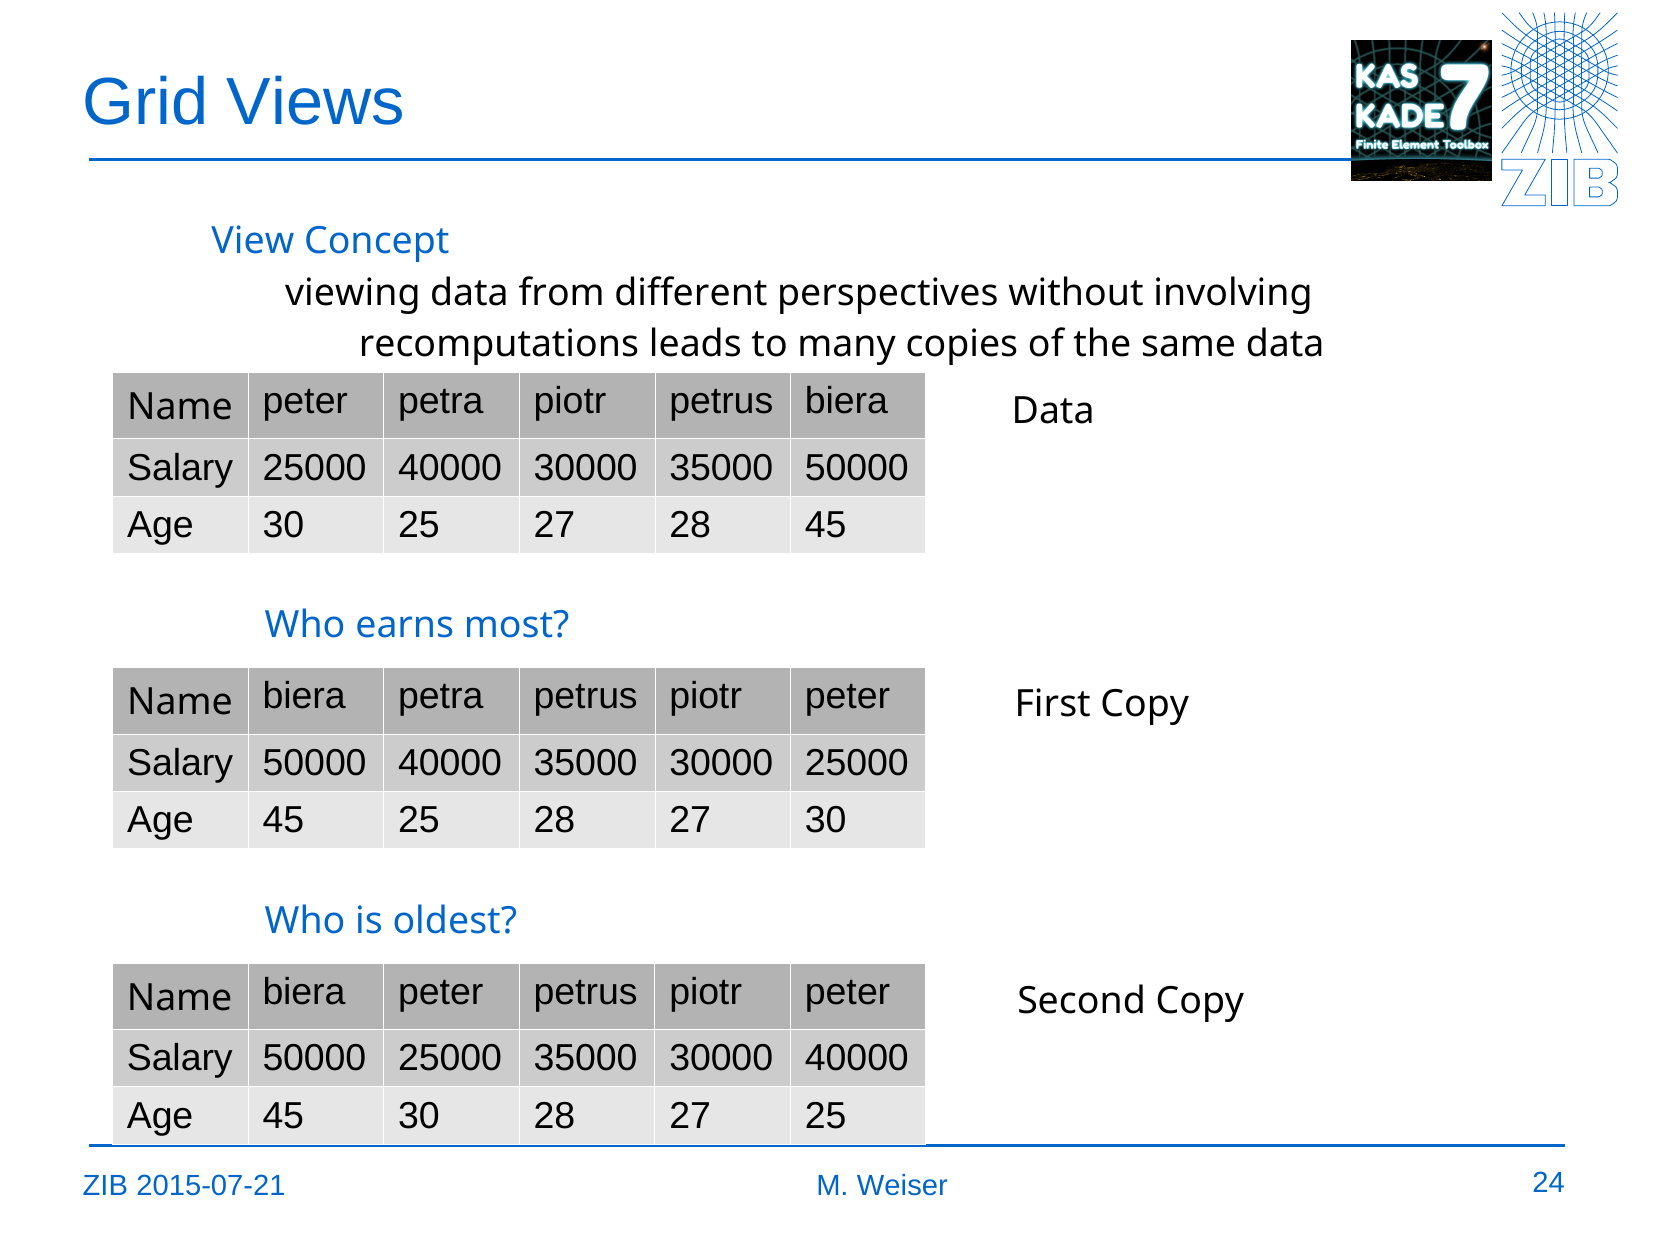

# Grid Views
View Concept
	viewing data from different perspectives without involving 			recomputations leads to many copies of the same data
| Name | peter | petra | piotr | petrus | biera |
| --- | --- | --- | --- | --- | --- |
| Salary | 25000 | 40000 | 30000 | 35000 | 50000 |
| Age | 30 | 25 | 27 | 28 | 45 |
	Data
Who earns most?
| Name | biera | petra | petrus | piotr | peter |
| --- | --- | --- | --- | --- | --- |
| Salary | 50000 | 40000 | 35000 | 30000 | 25000 |
| Age | 45 | 25 | 28 | 27 | 30 |
	First Copy
Who is oldest?
| Name | biera | peter | petrus | piotr | peter |
| --- | --- | --- | --- | --- | --- |
| Salary | 50000 | 25000 | 35000 | 30000 | 40000 |
| Age | 45 | 30 | 28 | 27 | 25 |
	Second Copy
24
ZIB 2015-07-21
M. Weiser